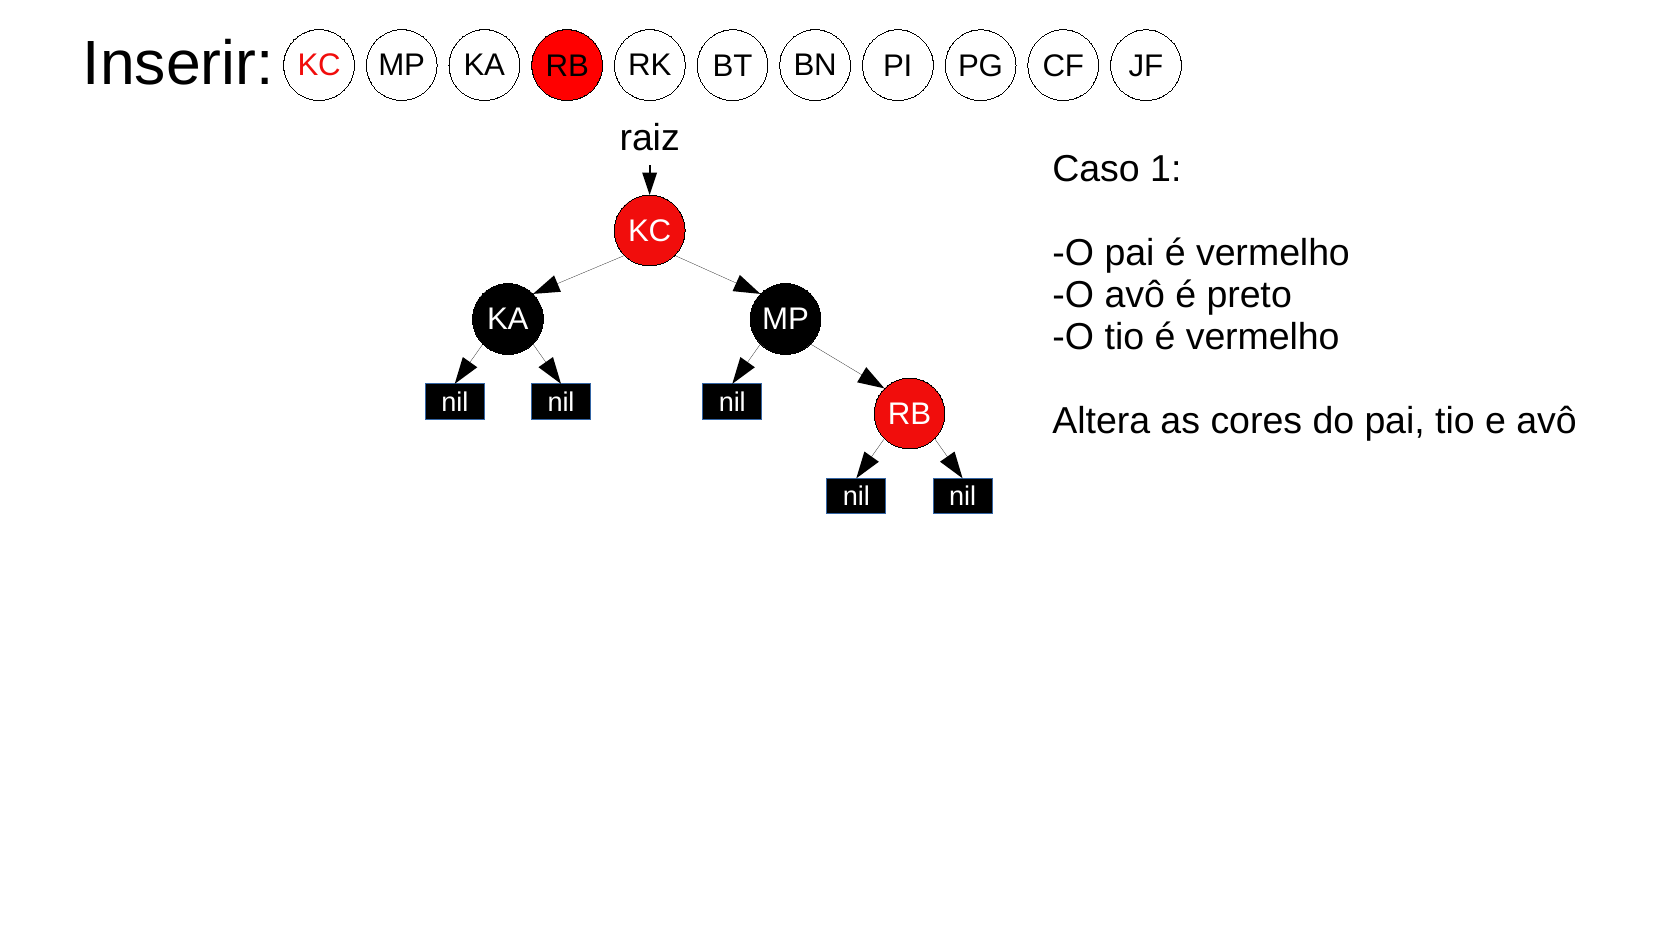

# Inserir:
KC
KC
MP
LAT
KA
LAT
RK
BN
RB
BT
PI
CF
PG
JF
raiz
Caso 1:
-O pai é vermelho
-O avô é preto
-O tio é vermelho
Altera as cores do pai, tio e avô
KC
KA
MP
RB
nil
nil
nil
nil
nil